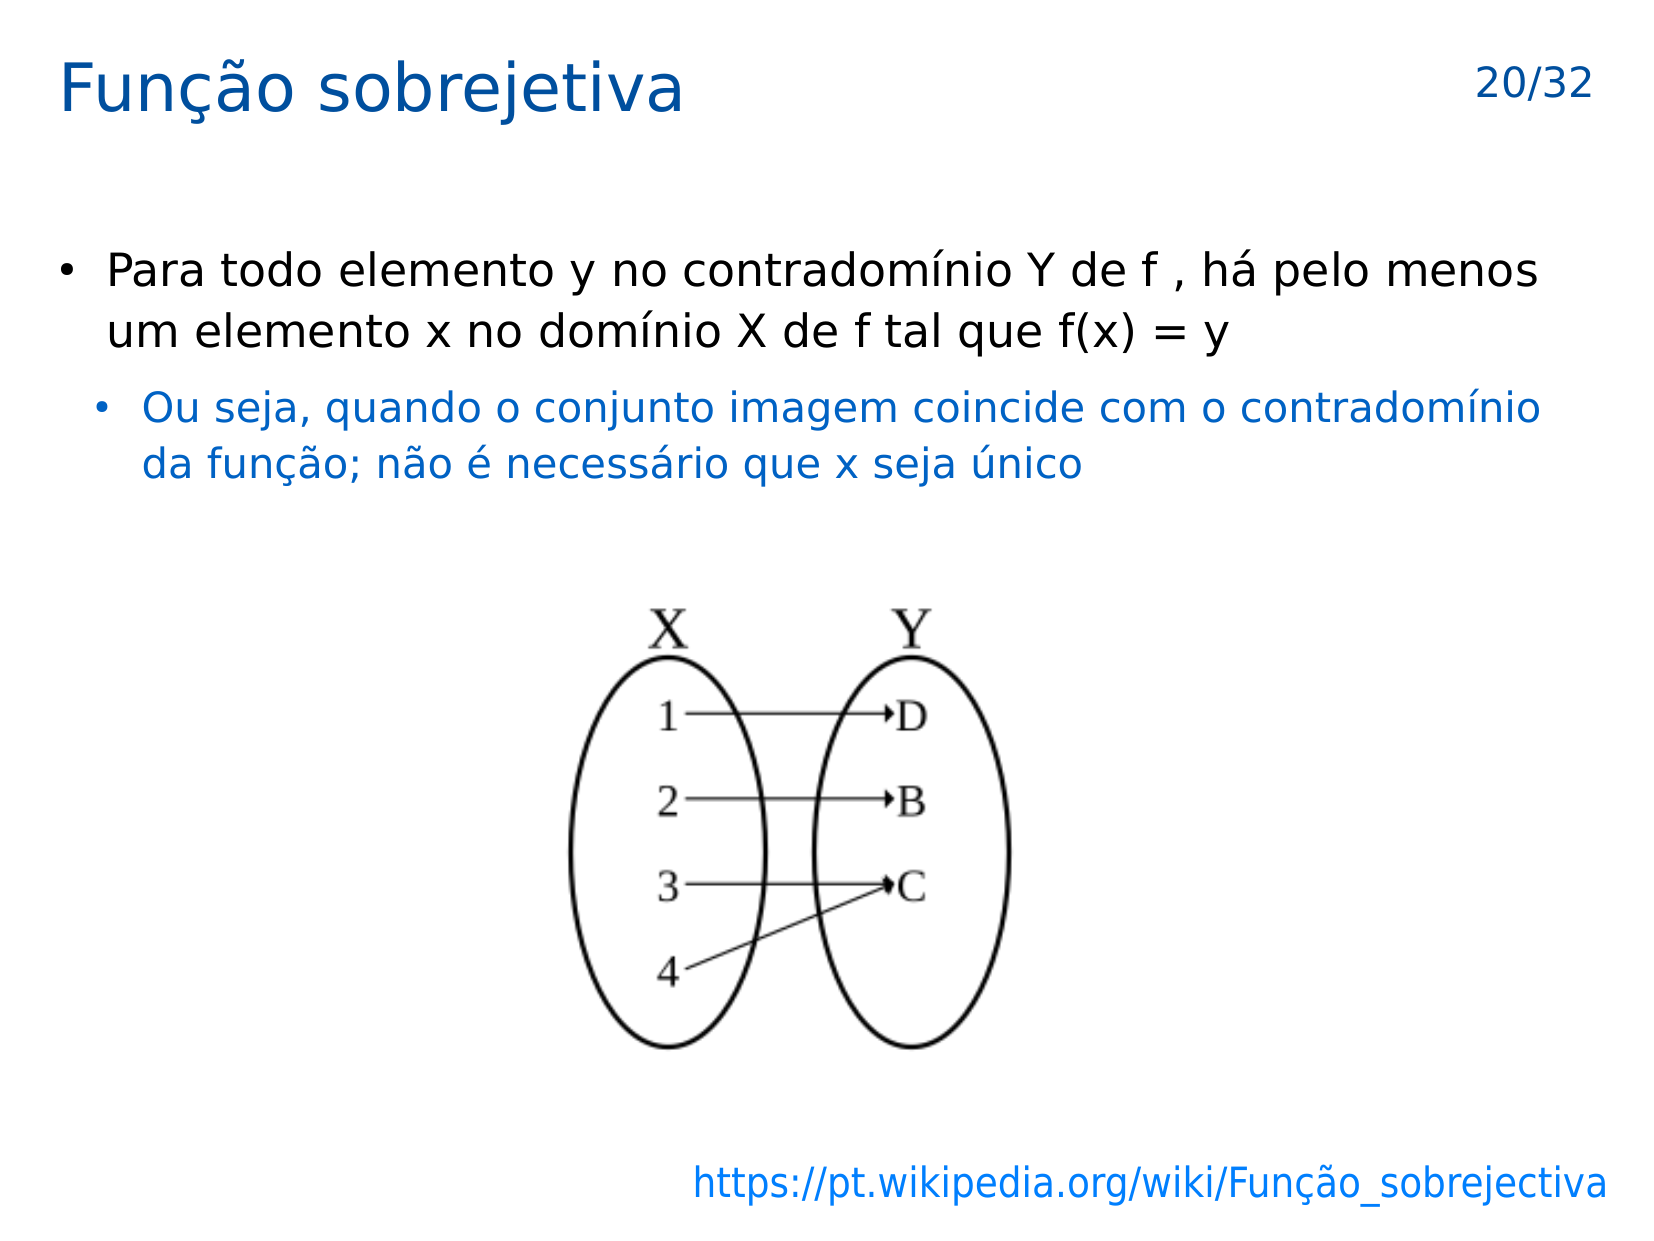

# Função sobrejetiva
20
Para todo elemento y no contradomínio Y de f , há pelo menos um elemento x no domínio X de f tal que f(x) = y
Ou seja, quando o conjunto imagem coincide com o contradomínio da função; não é necessário que x seja único
https://pt.wikipedia.org/wiki/Função_sobrejectiva